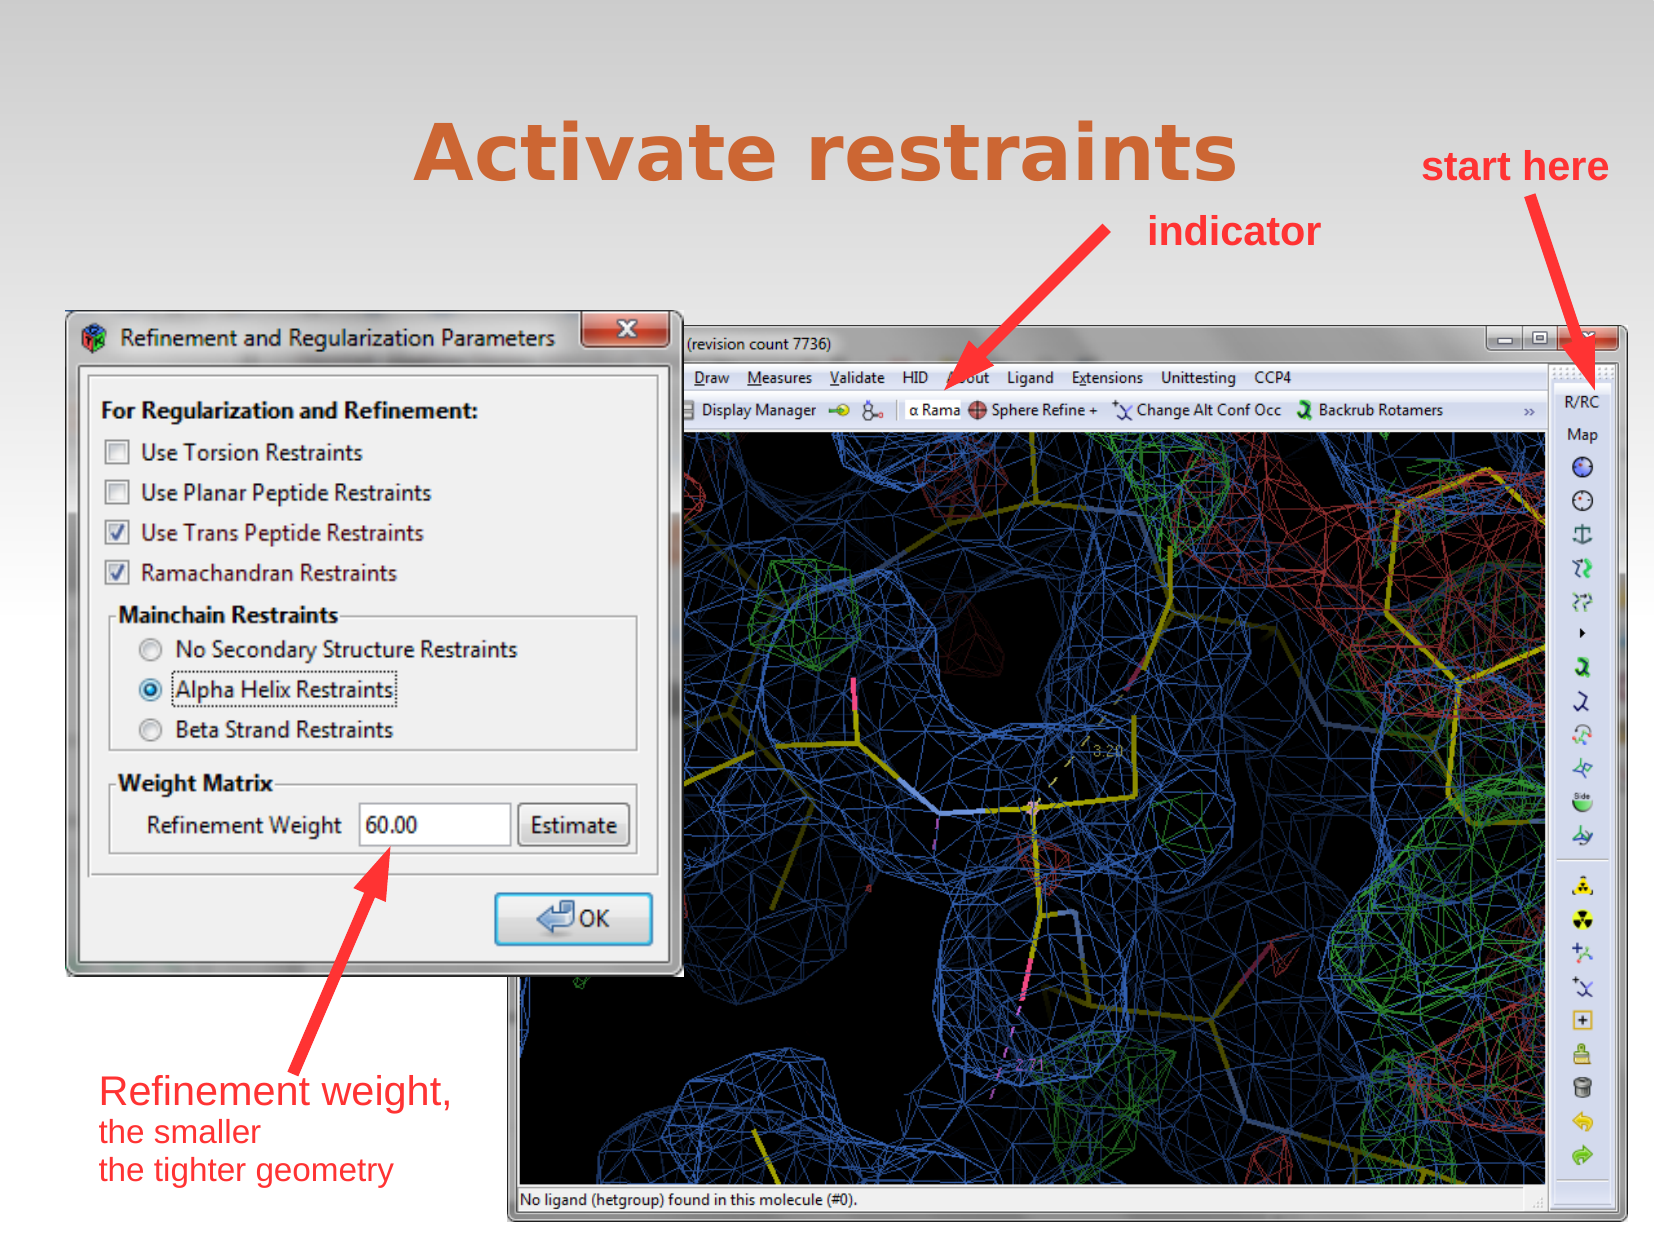

# Activate restraints
start here
indicator
Refinement weight,
the smaller
the tighter geometry